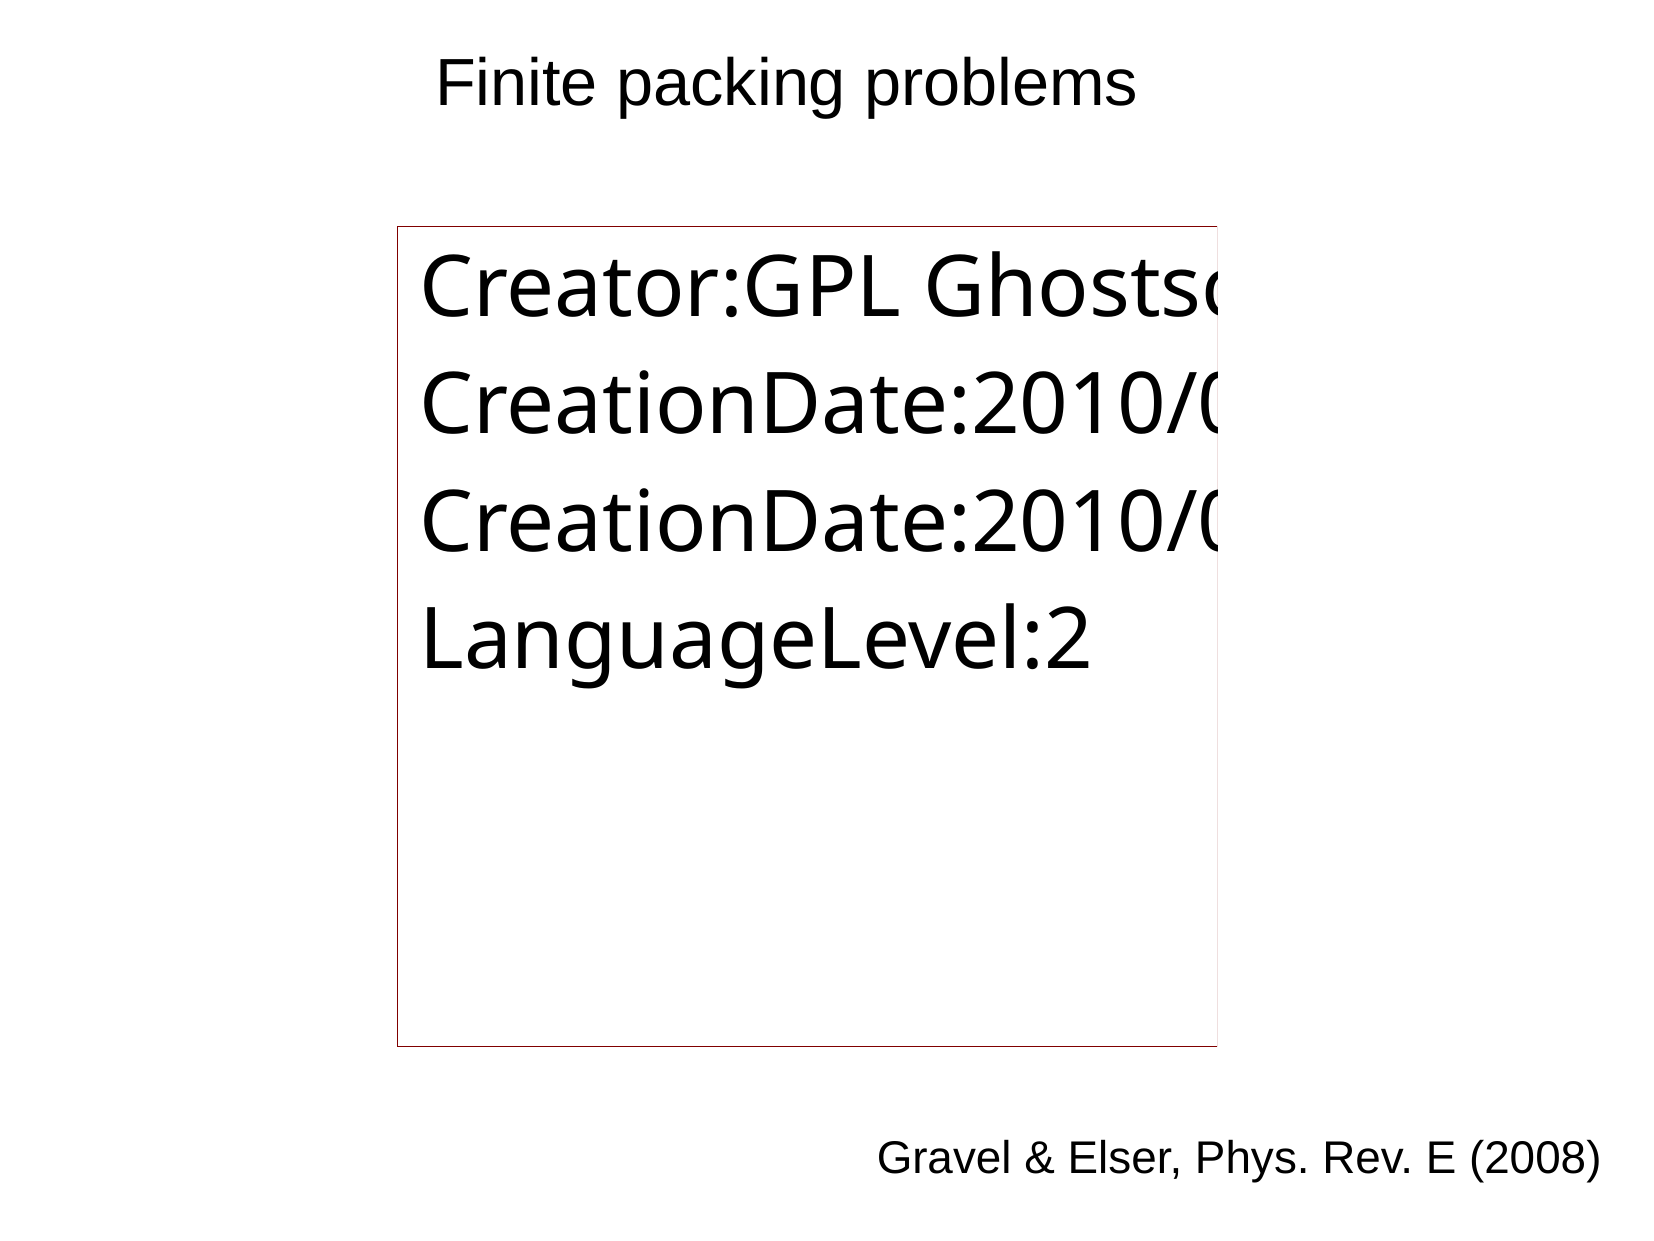

Finite packing problems
Gravel & Elser, Phys. Rev. E (2008)